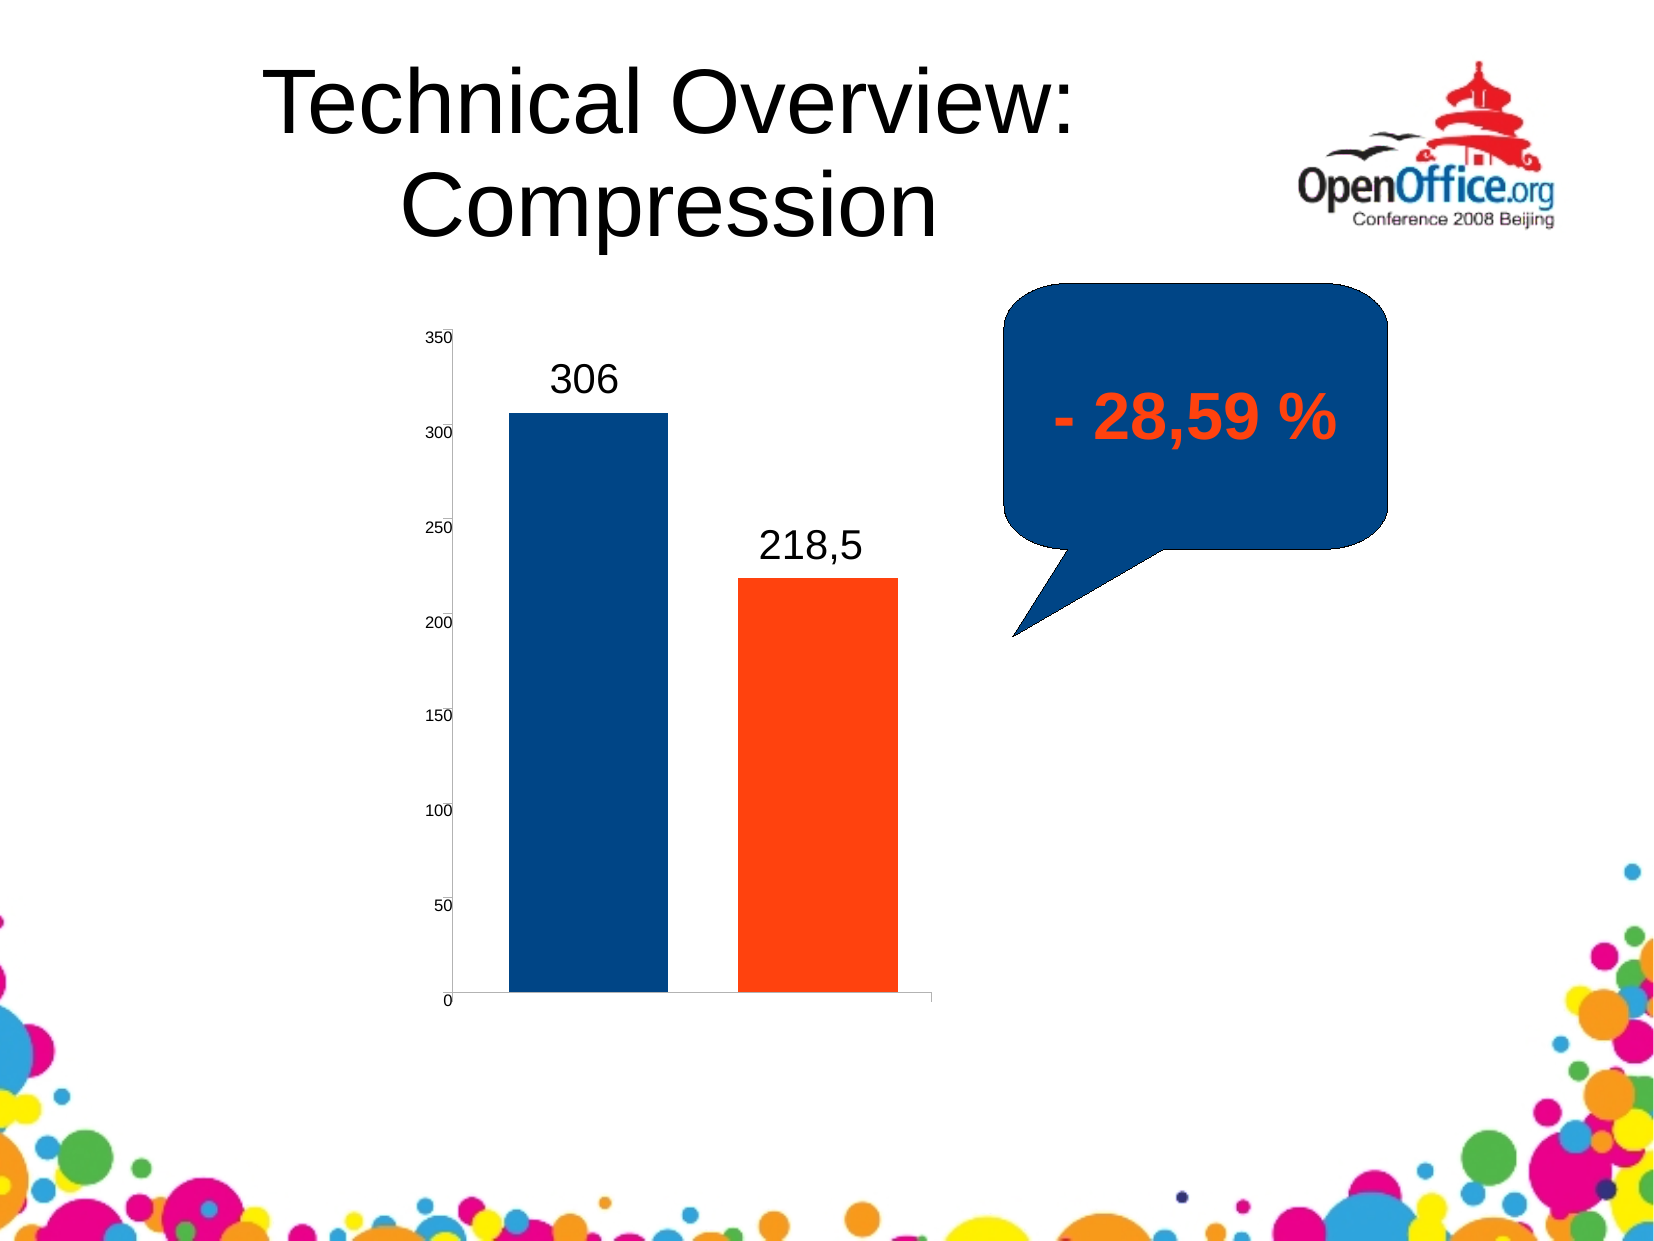

# Technical Overview: Compression
- 28,59 %
350
306
300
250
218,5
200
150
100
50
0